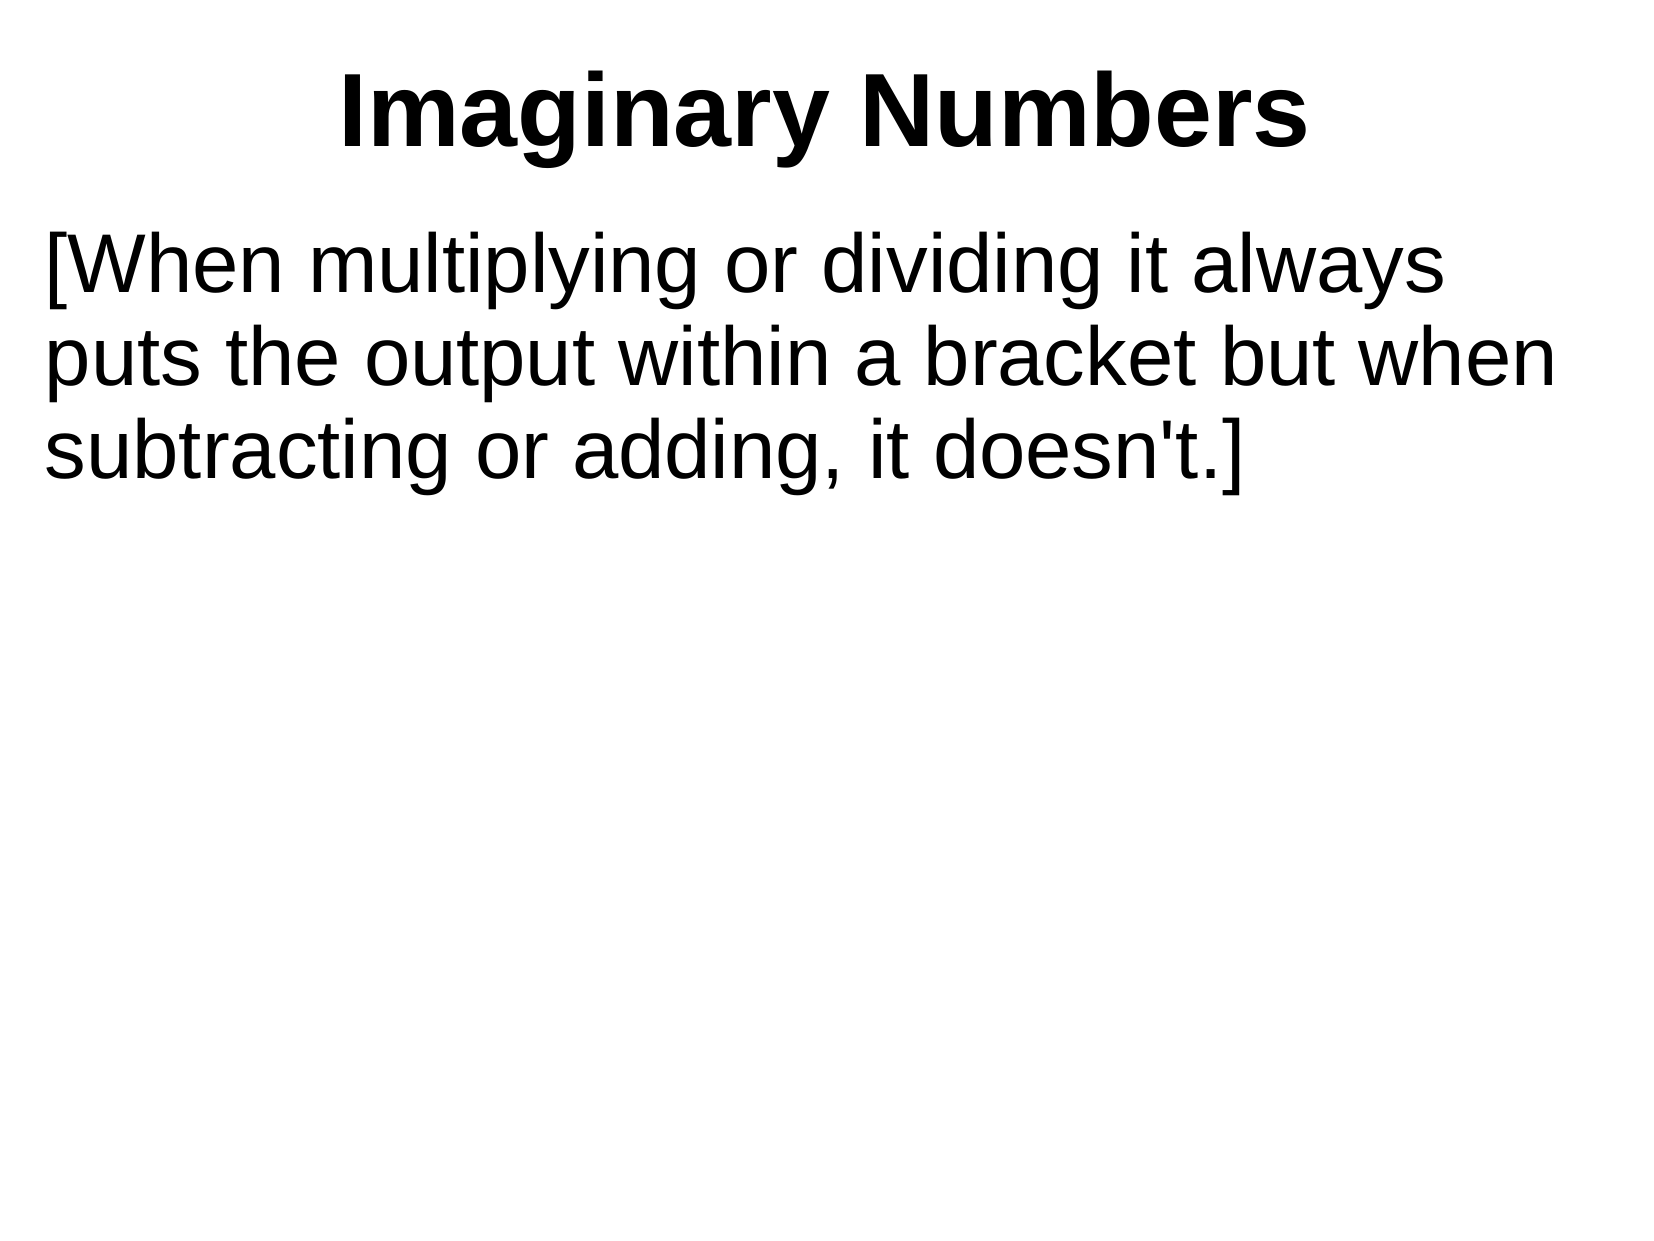

Imaginary Numbers
[When multiplying or dividing it always puts the output within a bracket but when subtracting or adding, it doesn't.]